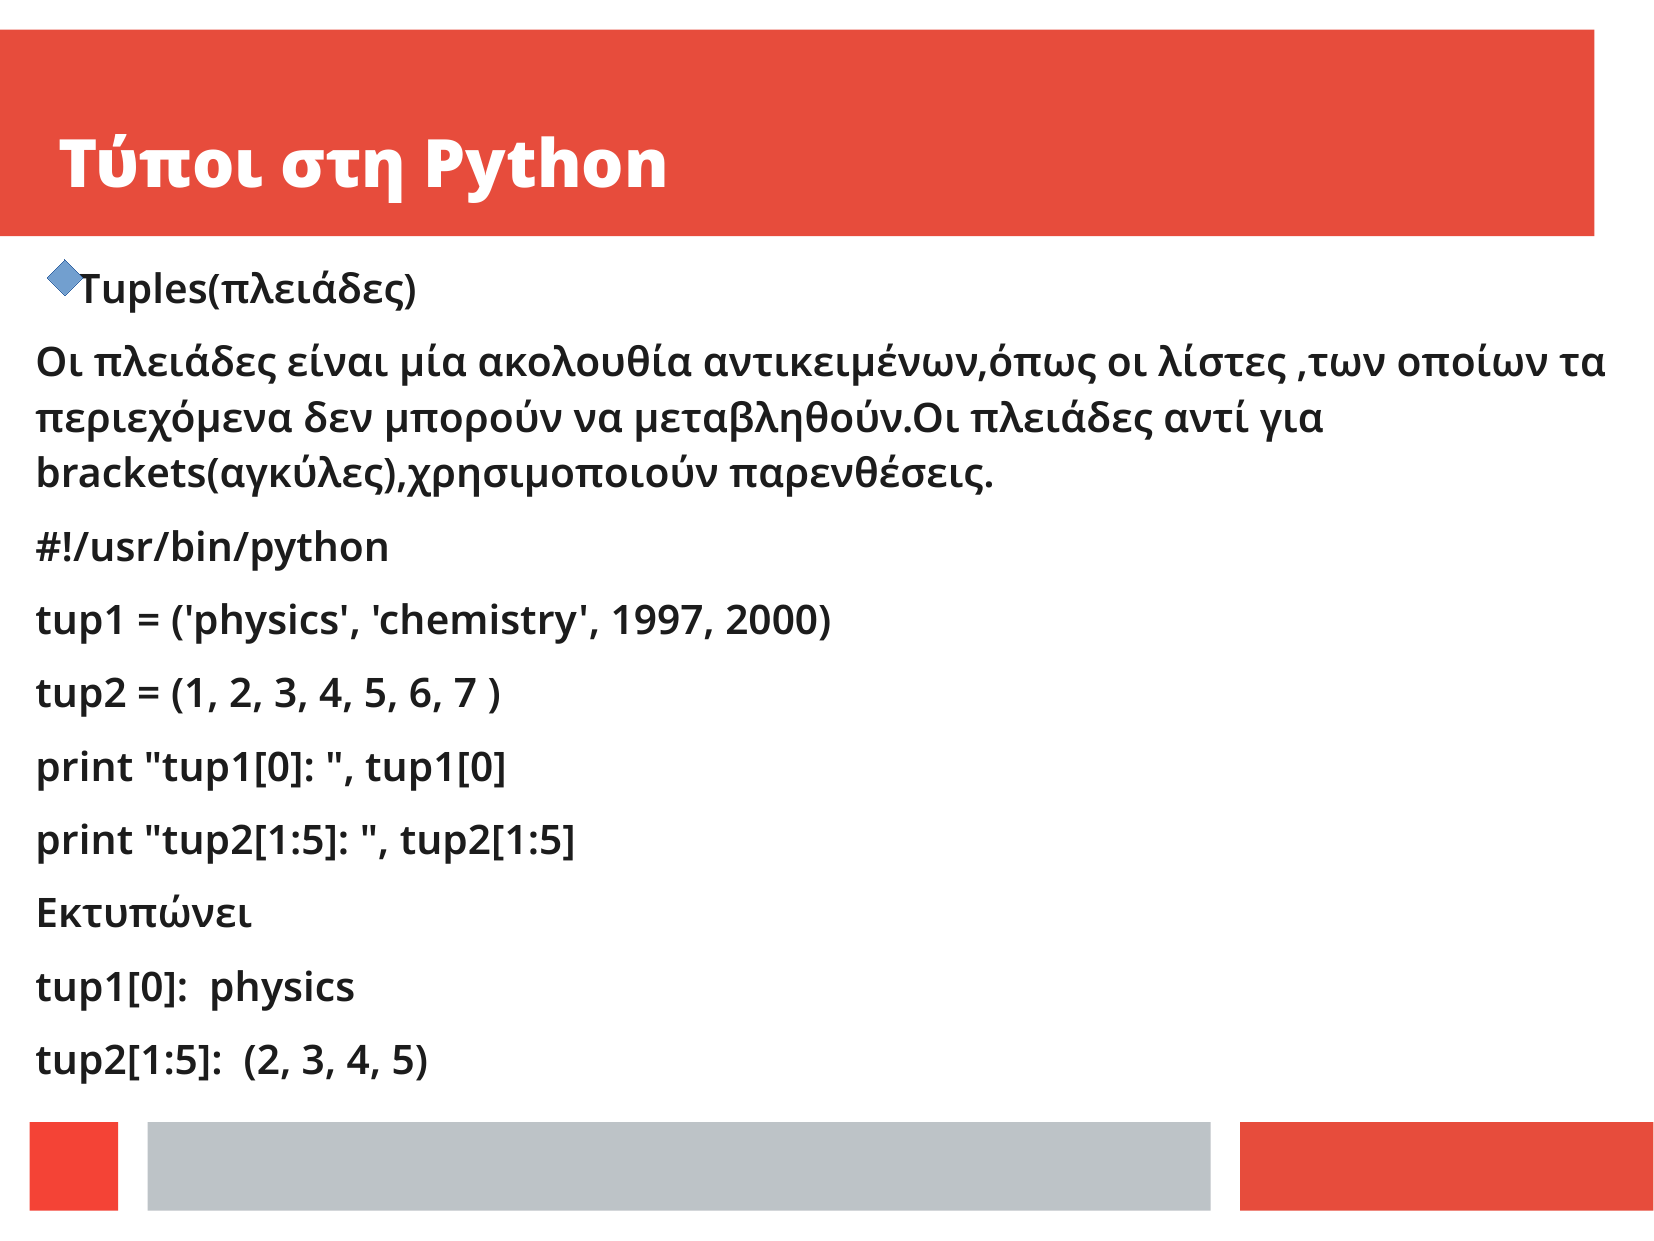

# Τύποι στη Python
 Τuples(πλειάδες)
Οι πλειάδες είναι μία ακολουθία αντικειμένων,όπως οι λίστες ,των οποίων τα περιεχόμενα δεν μπορούν να μεταβληθούν.Οι πλειάδες αντί για brackets(αγκύλες),χρησιμοποιούν παρενθέσεις.
#!/usr/bin/python
tup1 = ('physics', 'chemistry', 1997, 2000)
tup2 = (1, 2, 3, 4, 5, 6, 7 )
print "tup1[0]: ", tup1[0]
print "tup2[1:5]: ", tup2[1:5]
Εκτυπώνει
tup1[0]: physics
tup2[1:5]: (2, 3, 4, 5)